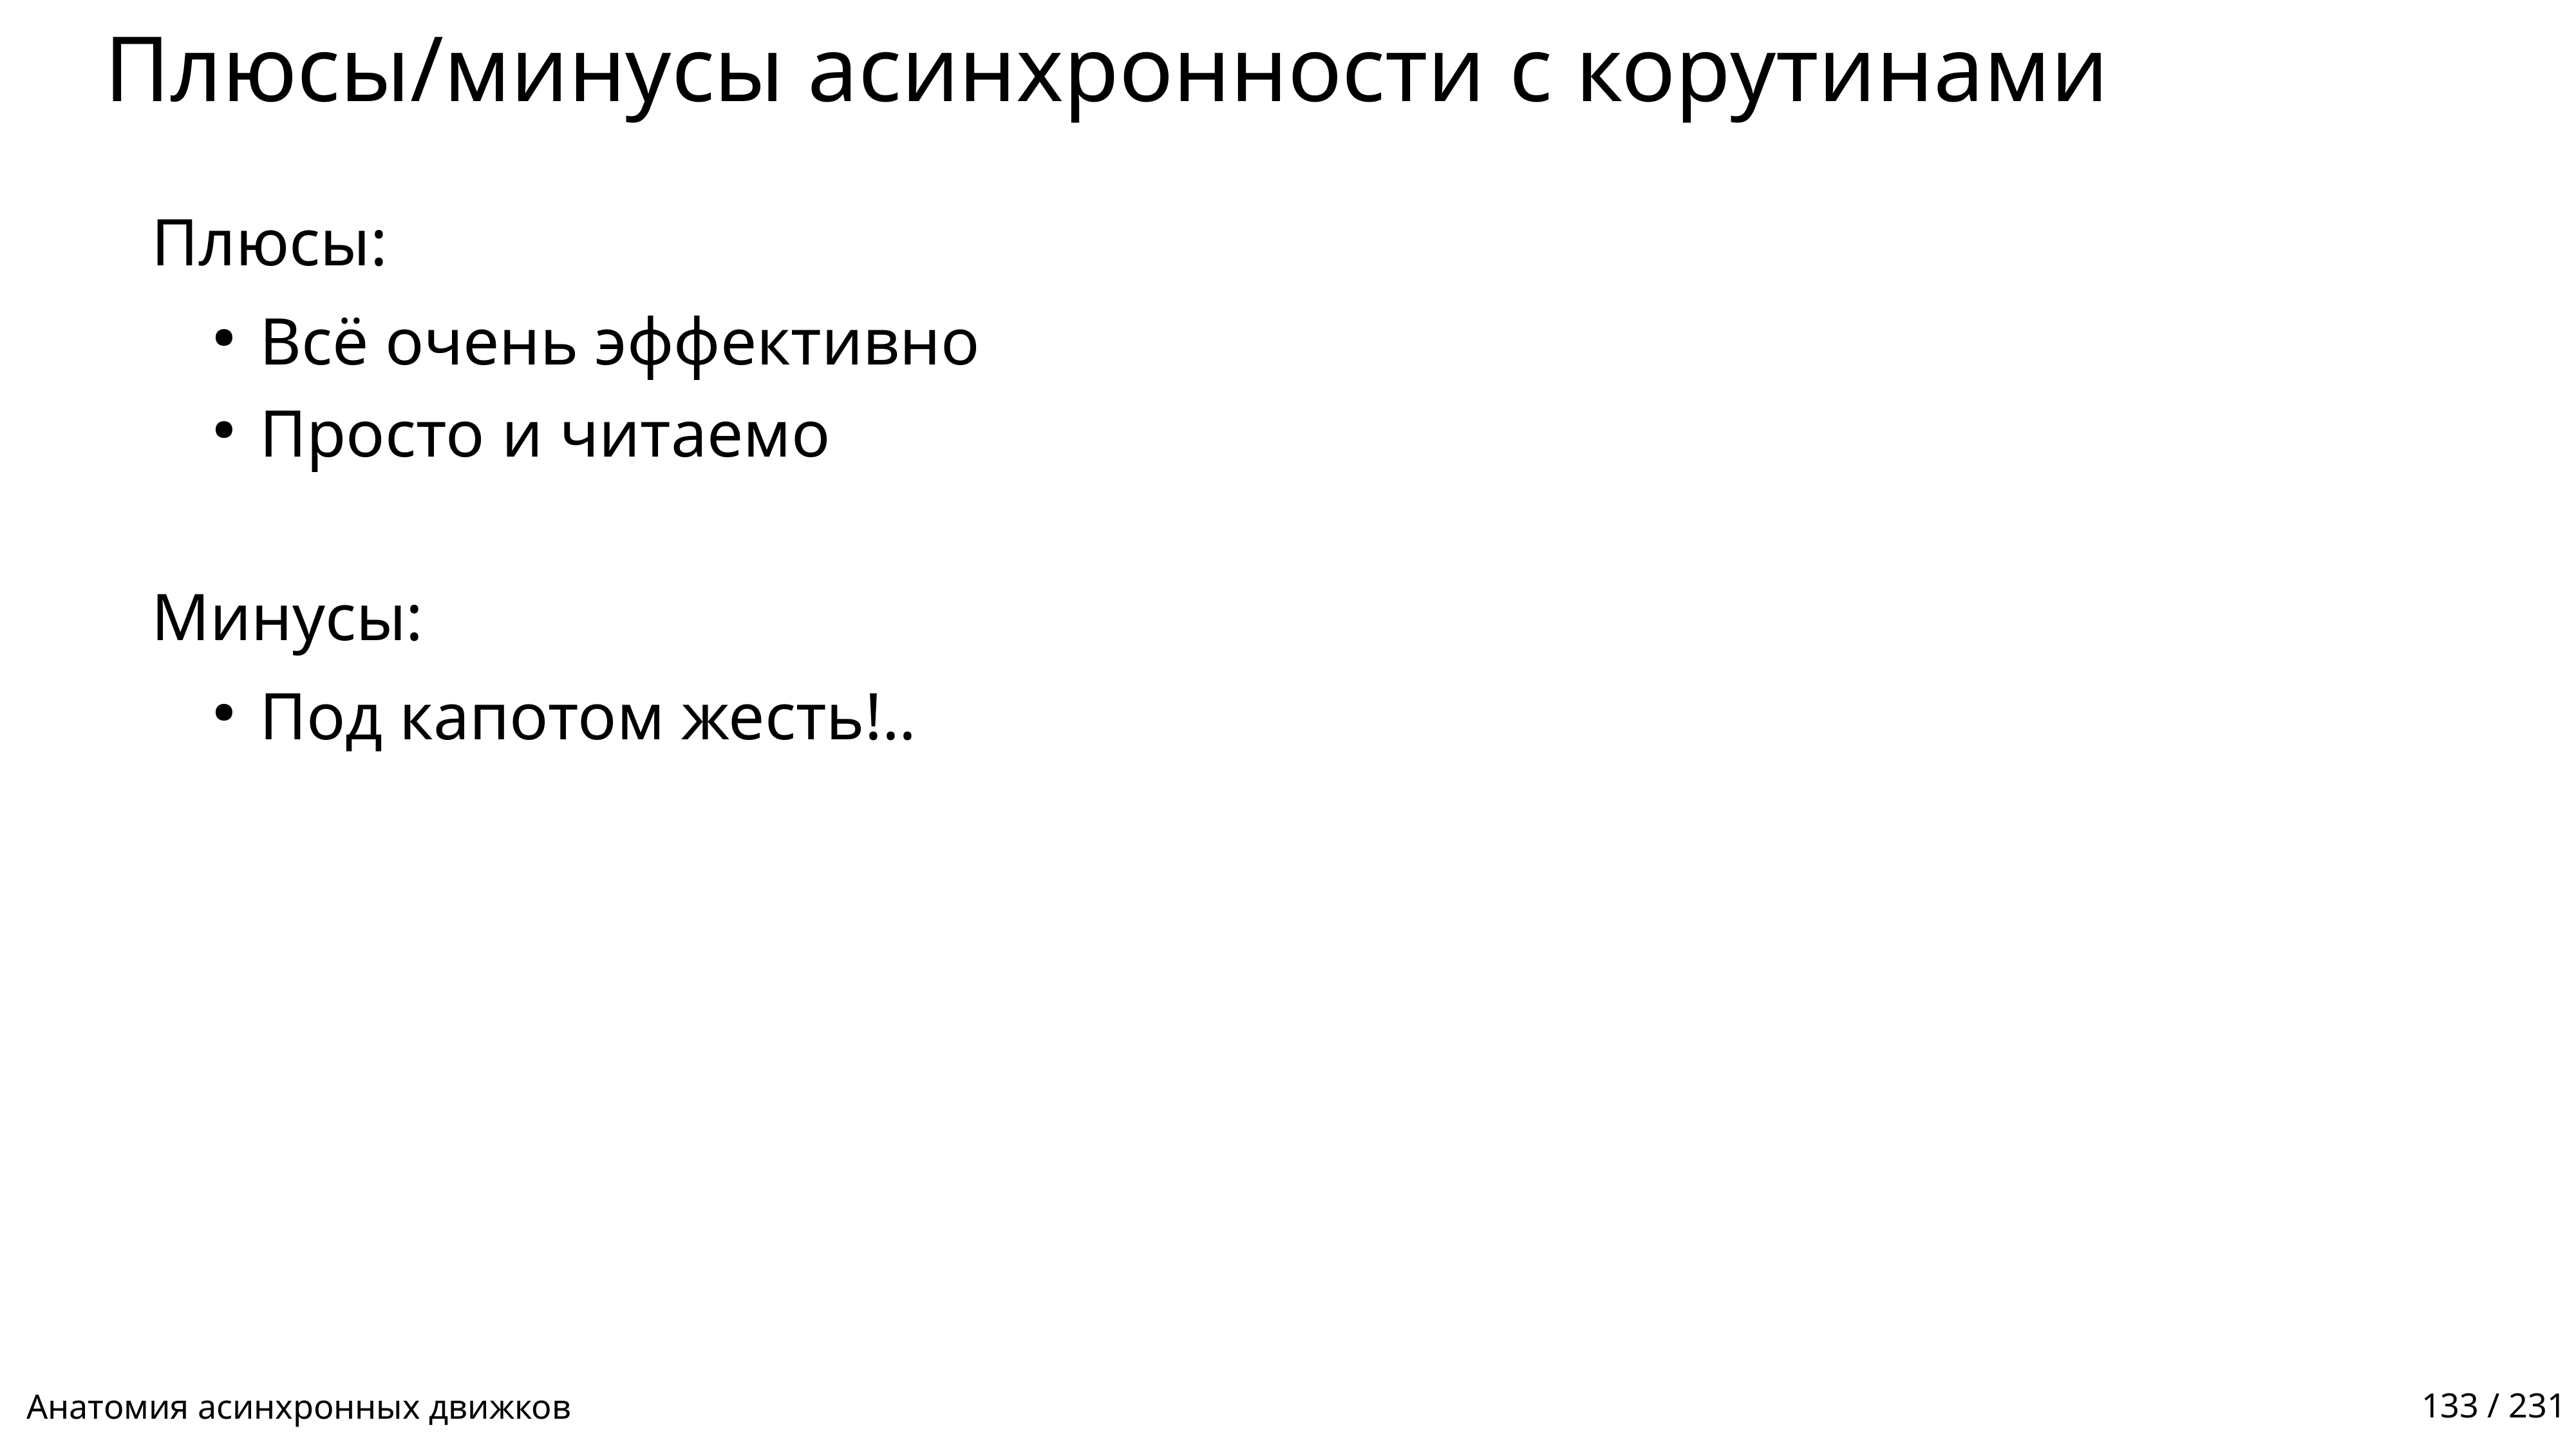

Плюсы/минусы асинхронности с корутинами
# Плюсы:
 Всё очень эффективно
 Просто и читаемо
Минусы:
 Под капотом жесть!..
Анатомия асинхронных движков